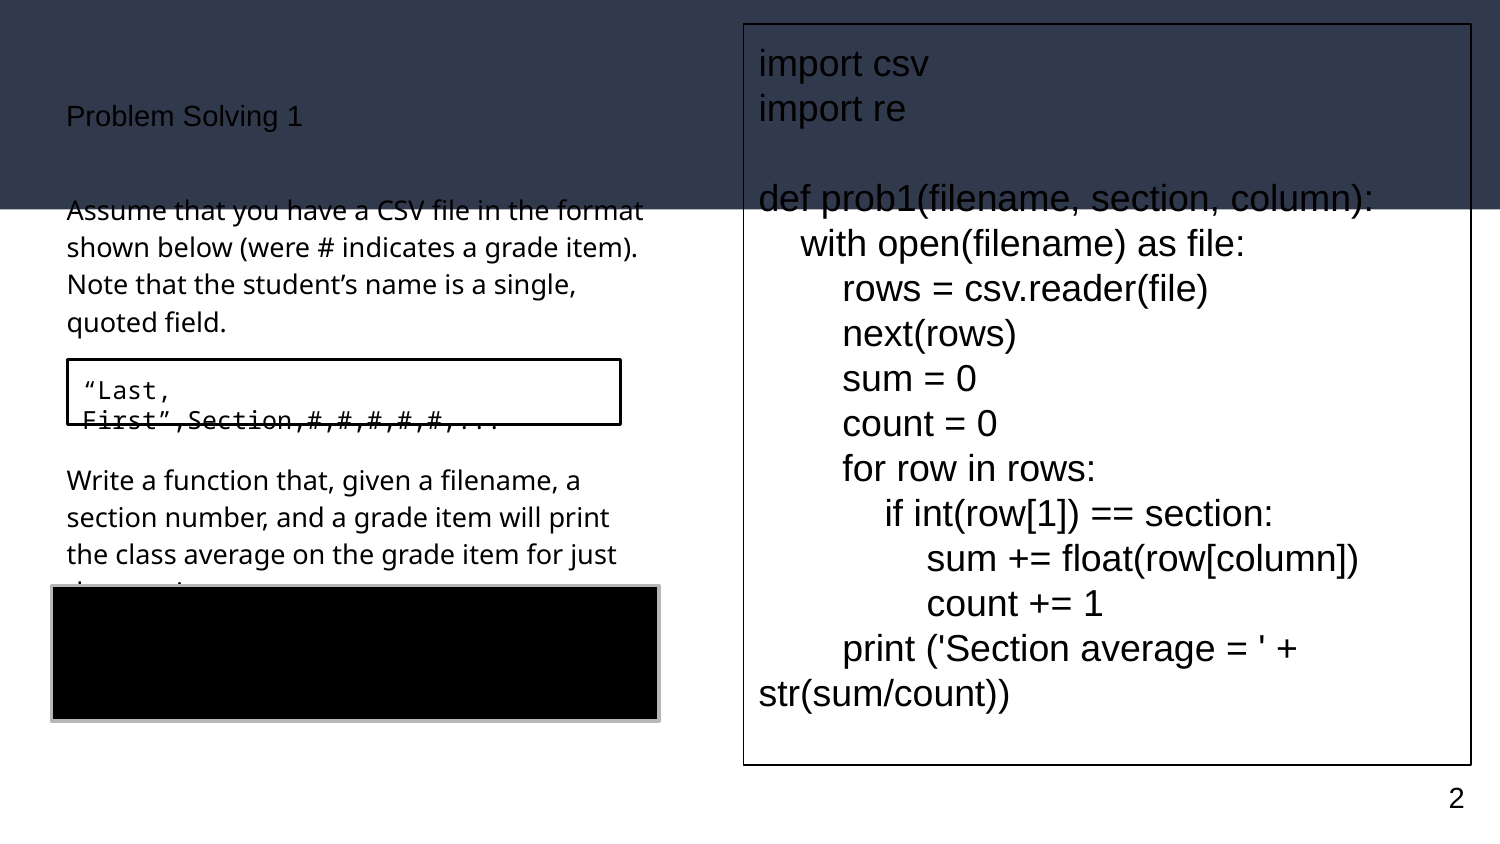

import csv
import re
def prob1(filename, section, column):
 with open(filename) as file:
 rows = csv.reader(file)
 next(rows)
 sum = 0
 count = 0
 for row in rows:
 if int(row[1]) == section:
 sum += float(row[column])
 count += 1
 print ('Section average = ' + str(sum/count))
# Problem Solving 1
Assume that you have a CSV file in the format shown below (were # indicates a grade item). Note that the student’s name is a single, quoted field.
Write a function that, given a filename, a section number, and a grade item will print the class average on the grade item for just that section.
“Last, First”,Section,#,#,#,#,#,...
>>> section_avg("graces.csv", 4, 12)
Section Average: 83.76
>>> _